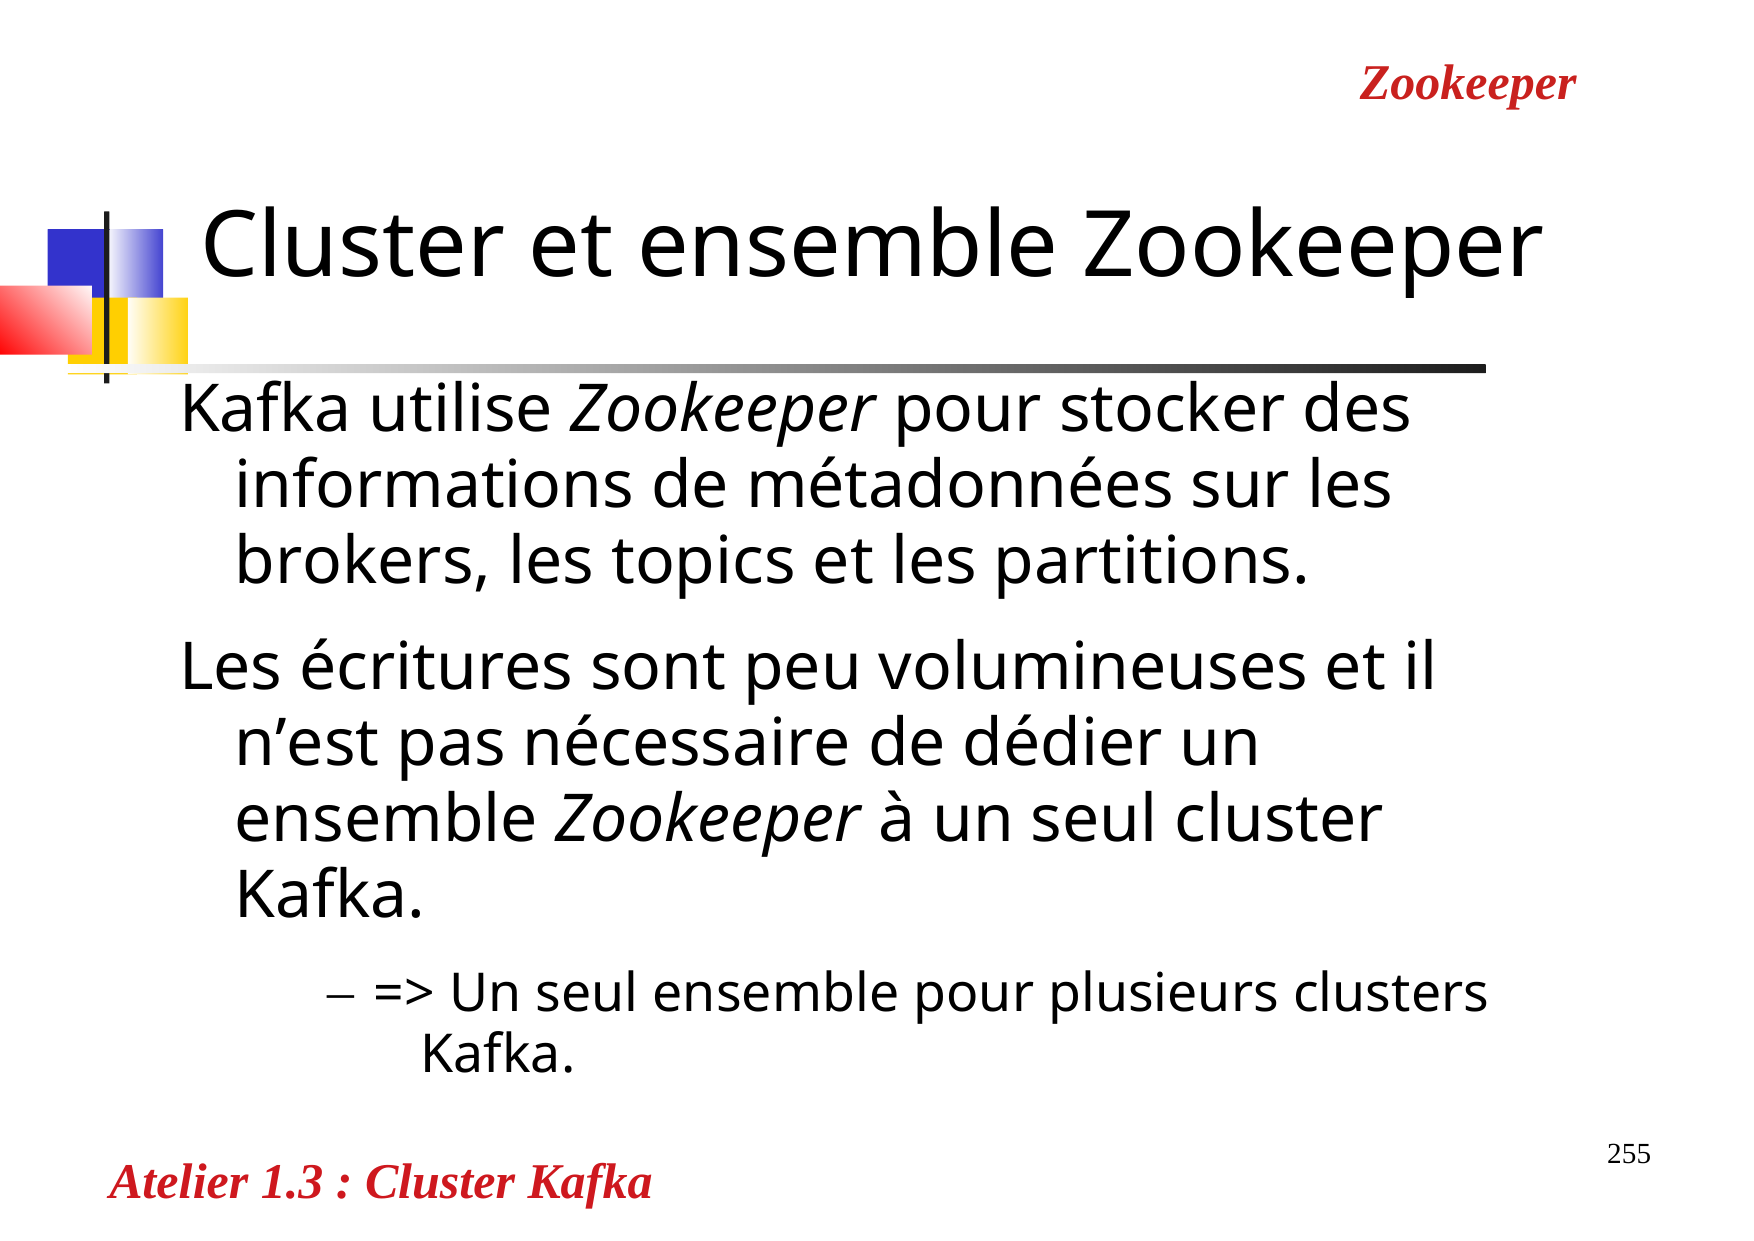

Zookeeper
# Cluster et ensemble Zookeeper
Kafka utilise Zookeeper pour stocker des informations de métadonnées sur les brokers, les topics et les partitions.
Les écritures sont peu volumineuses et il n’est pas nécessaire de dédier un ensemble Zookeeper à un seul cluster Kafka.
=> Un seul ensemble pour plusieurs clusters Kafka.
Atelier 1.3 : Cluster Kafka